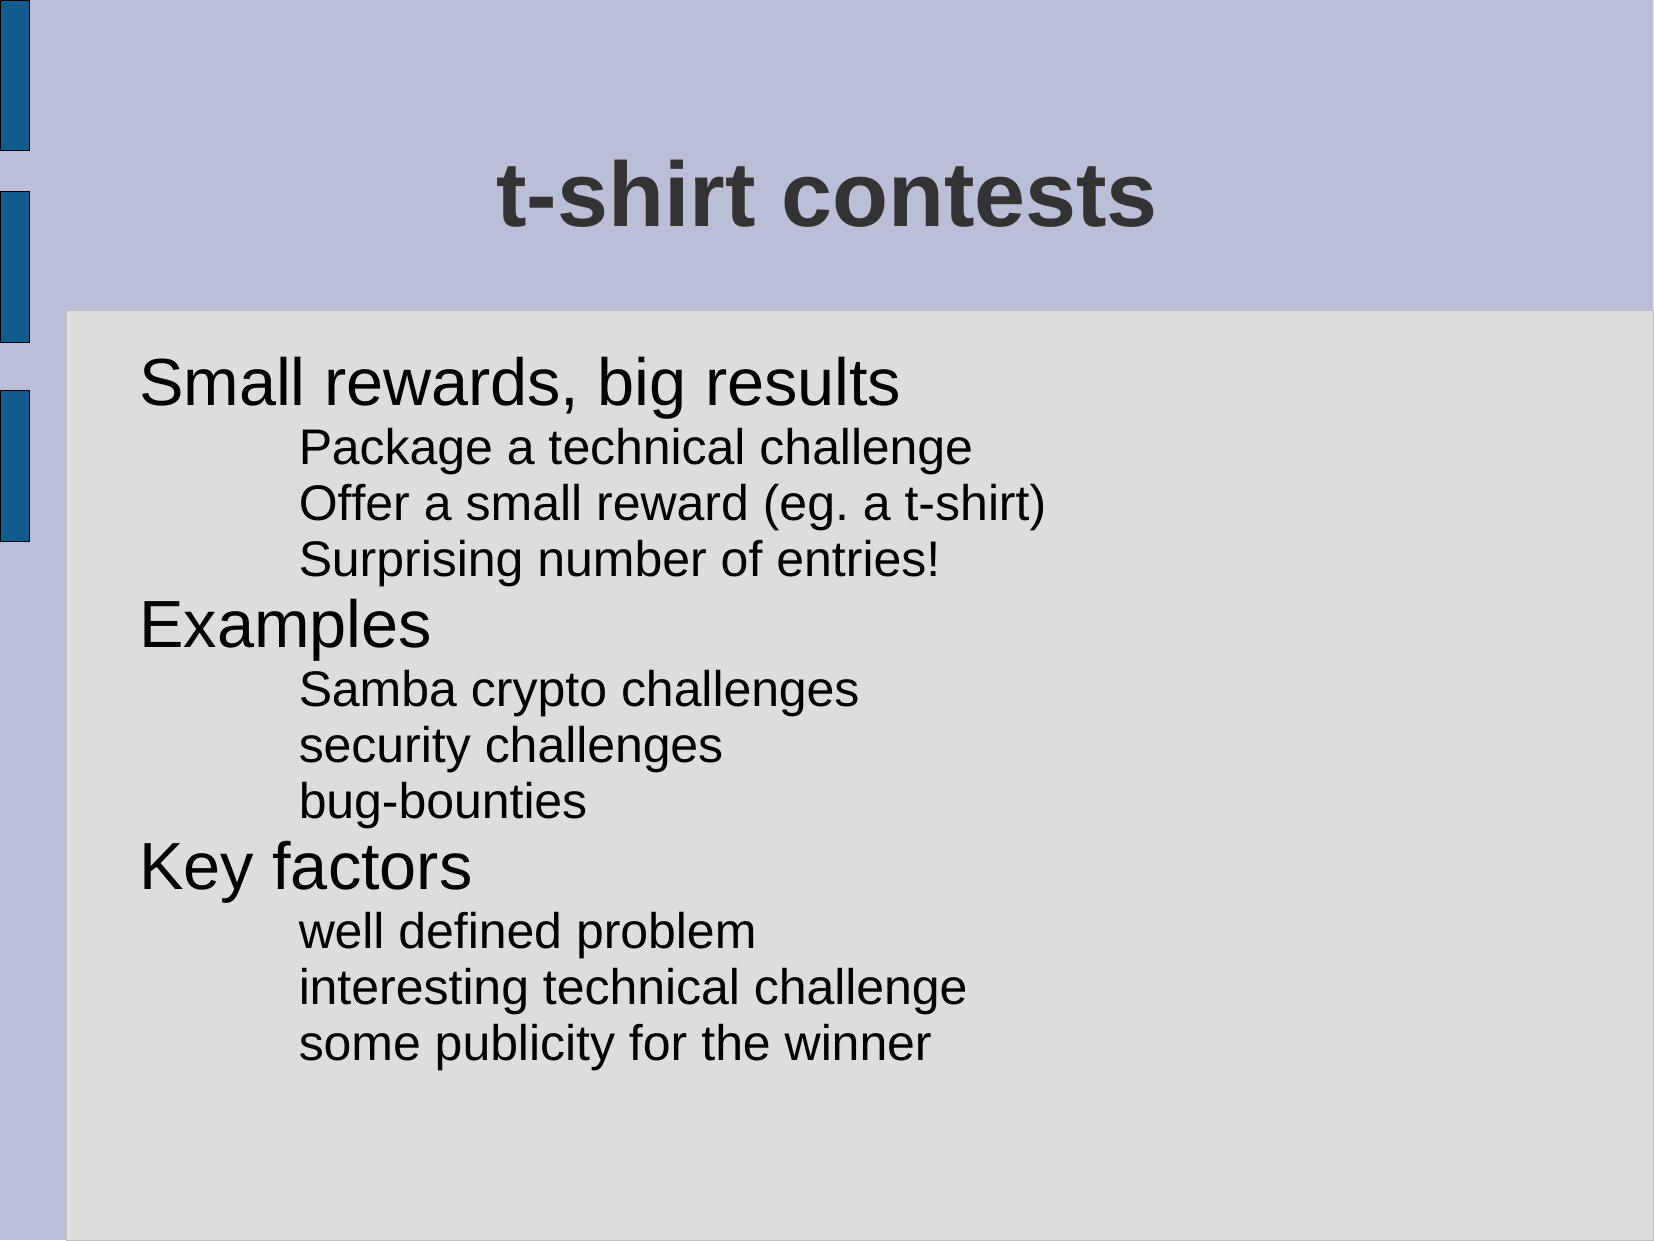

# t-shirt contests
Small rewards, big results
Package a technical challenge
Offer a small reward (eg. a t-shirt)
Surprising number of entries!
Examples
Samba crypto challenges
security challenges
bug-bounties
Key factors
well defined problem
interesting technical challenge
some publicity for the winner